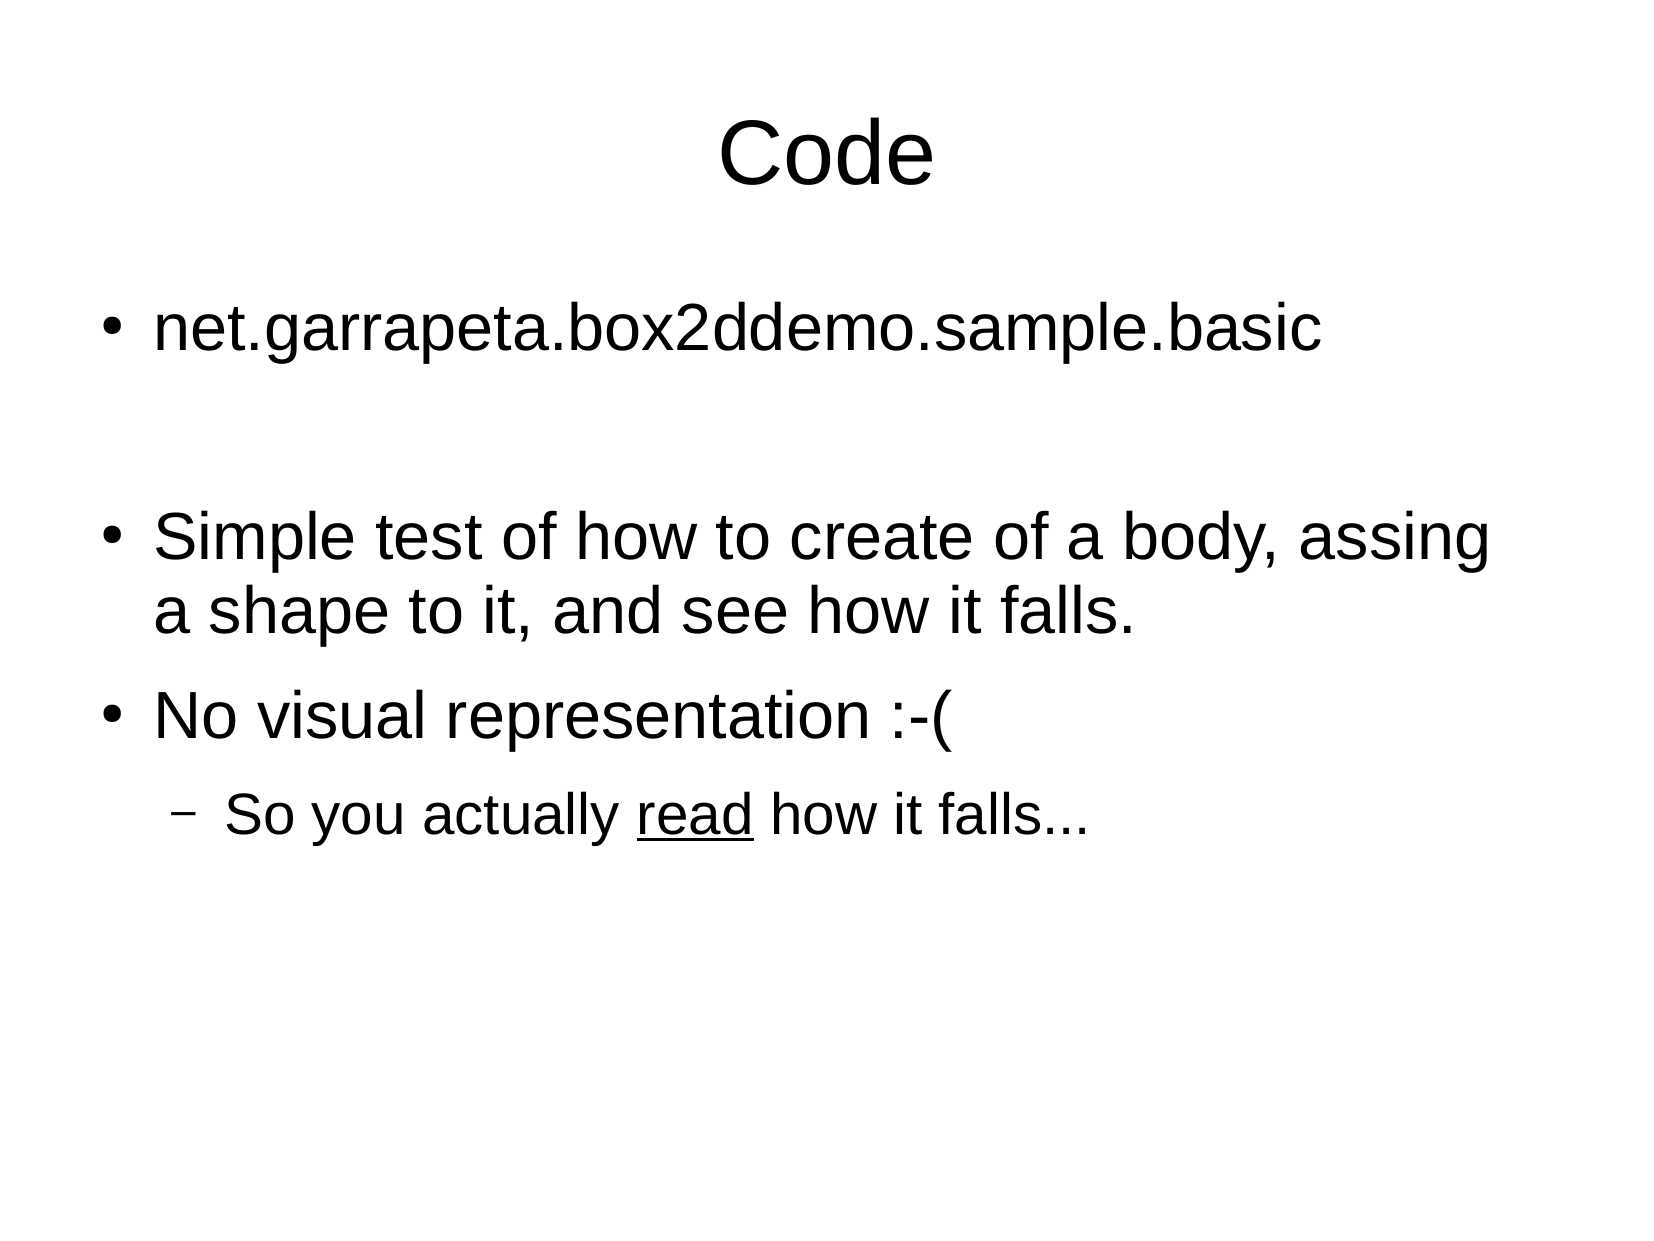

# Code
net.garrapeta.box2ddemo.sample.basic
Simple test of how to create of a body, assing a shape to it, and see how it falls.
No visual representation :-(
So you actually read how it falls...